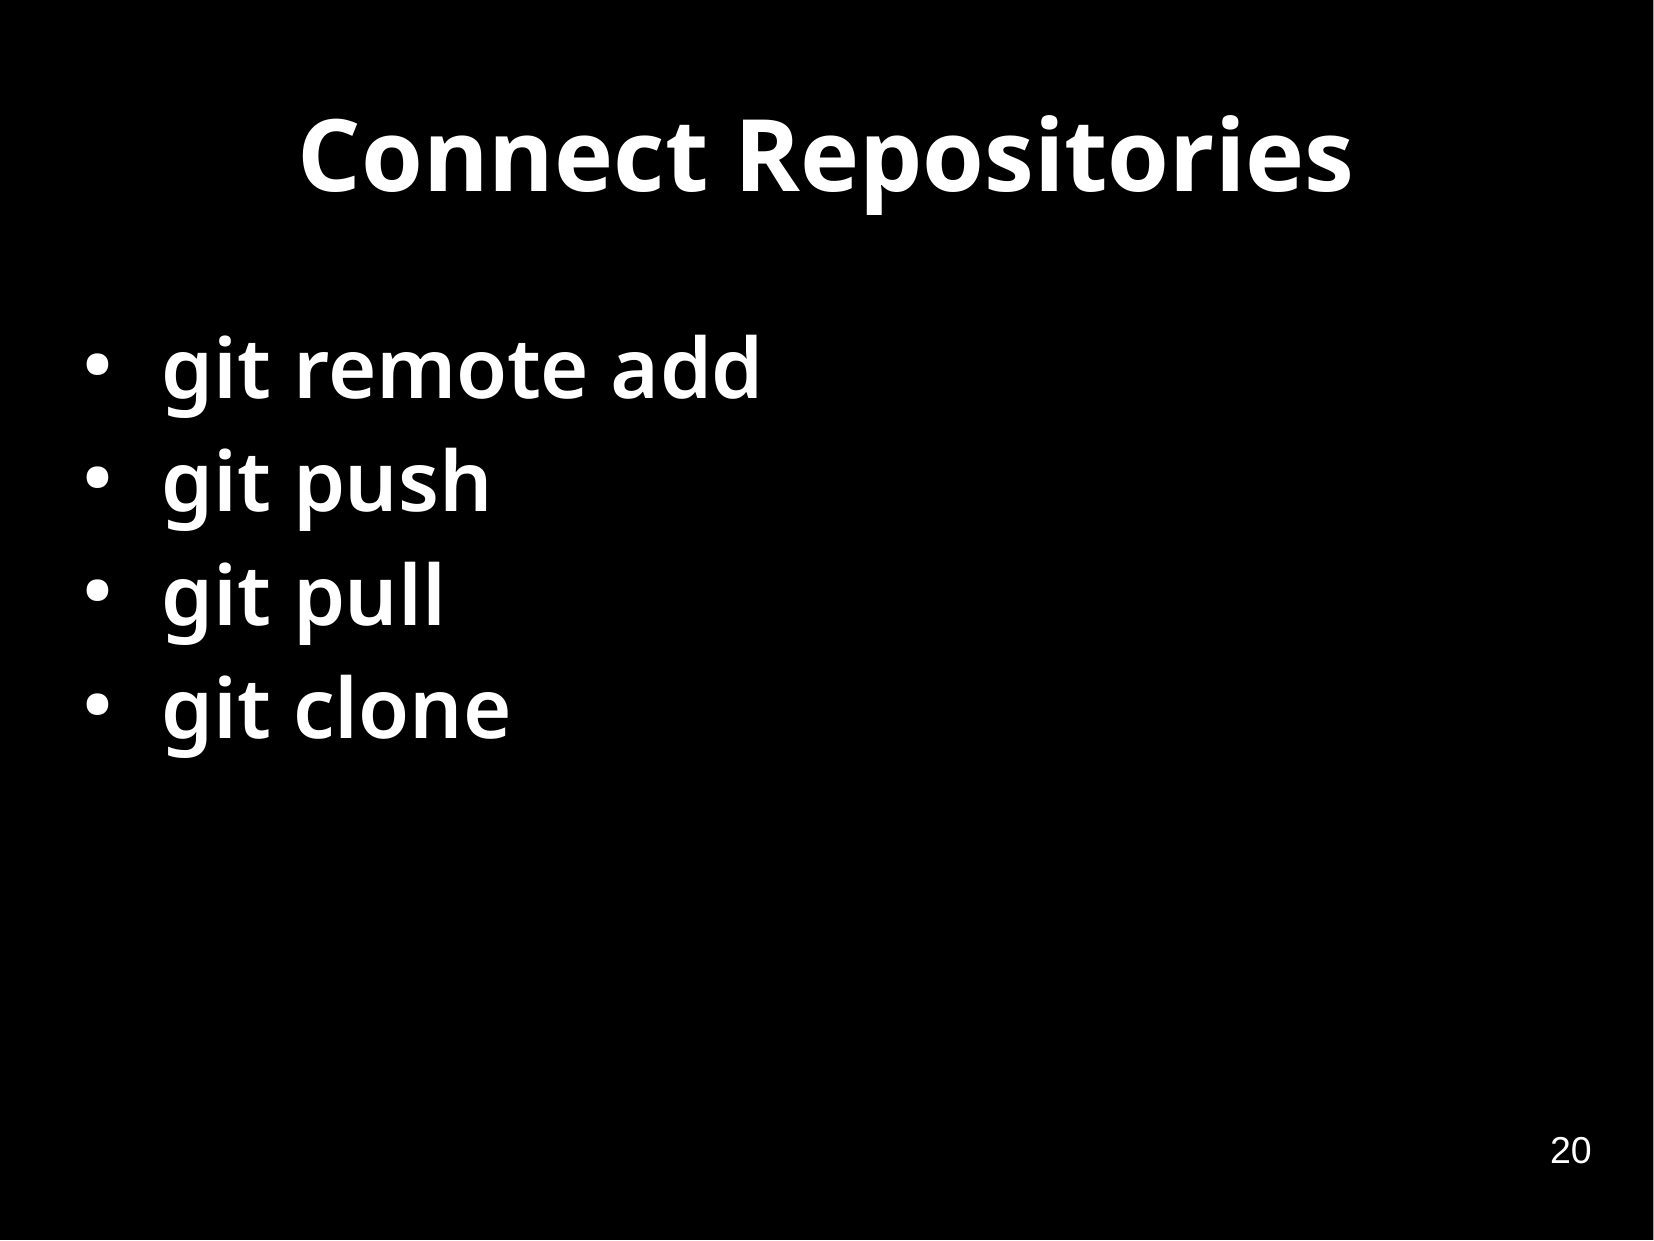

# Connect Repositories
 git remote add
 git push
 git pull
 git clone
20